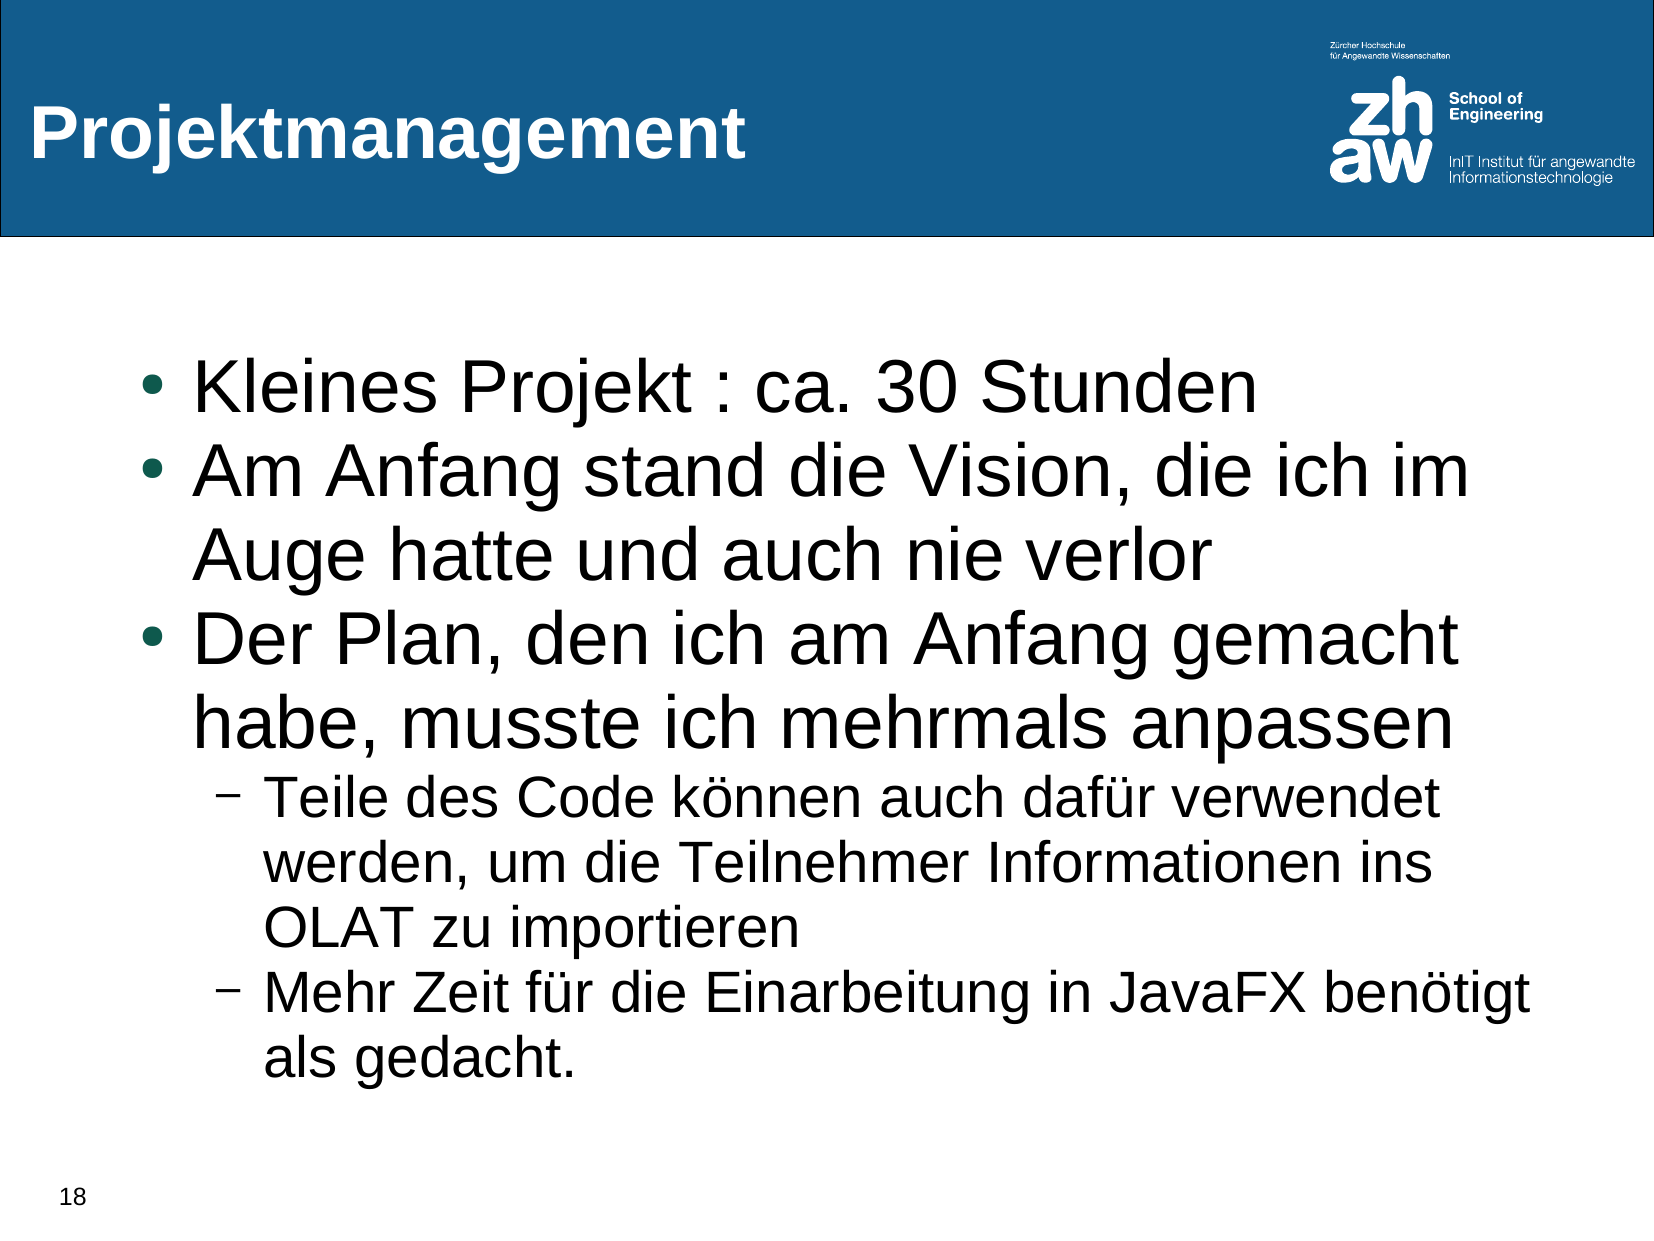

# Projektmanagement
Kleines Projekt : ca. 30 Stunden
Am Anfang stand die Vision, die ich im Auge hatte und auch nie verlor
Der Plan, den ich am Anfang gemacht habe, musste ich mehrmals anpassen
Teile des Code können auch dafür verwendet werden, um die Teilnehmer Informationen ins OLAT zu importieren
Mehr Zeit für die Einarbeitung in JavaFX benötigt als gedacht.